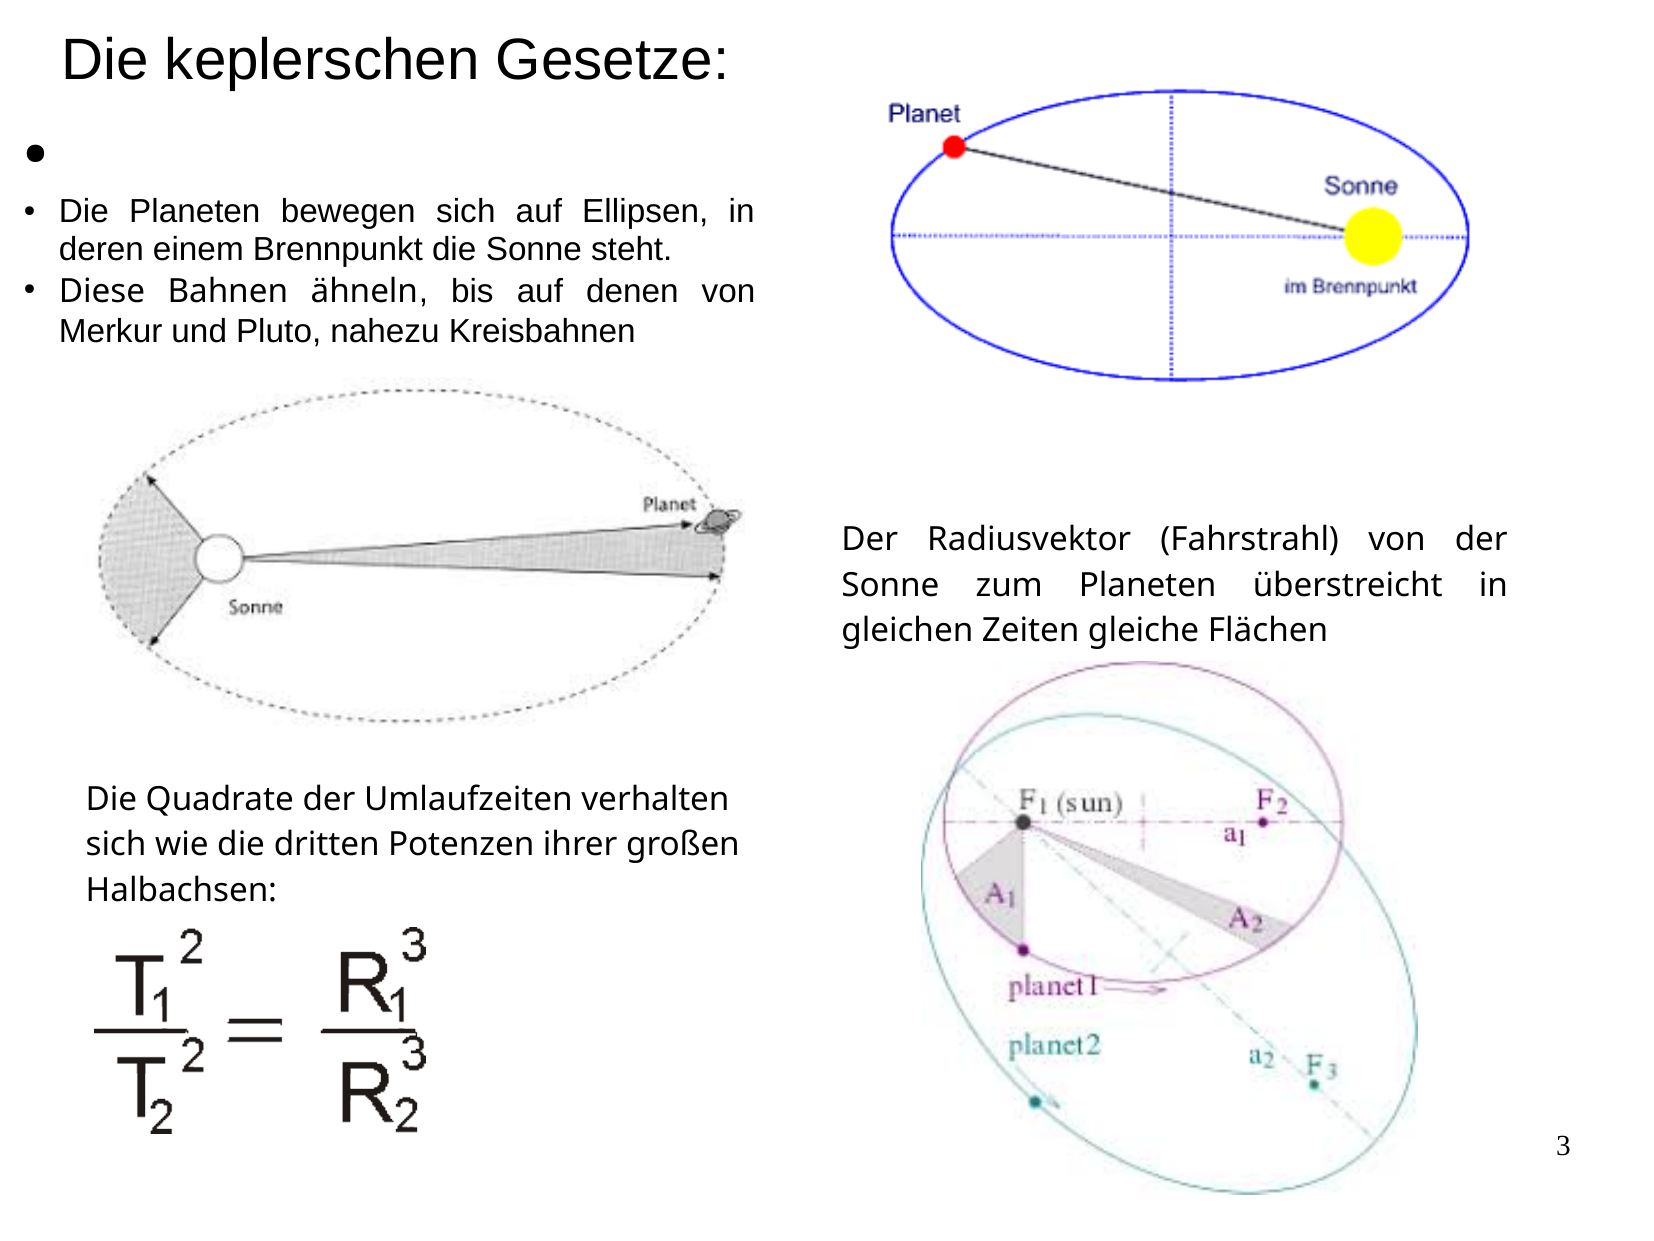

# Die keplerschen Gesetze:
Die Planeten bewegen sich auf Ellipsen, in deren einem Brennpunkt die Sonne steht.
Diese Bahnen ähneln, bis auf denen von Merkur und Pluto, nahezu Kreisbahnen
Der Radiusvektor (Fahrstrahl) von der Sonne zum Planeten überstreicht in gleichen Zeiten gleiche Flächen
Die Quadrate der Umlaufzeiten verhalten sich wie die dritten Potenzen ihrer großen Halbachsen:
3